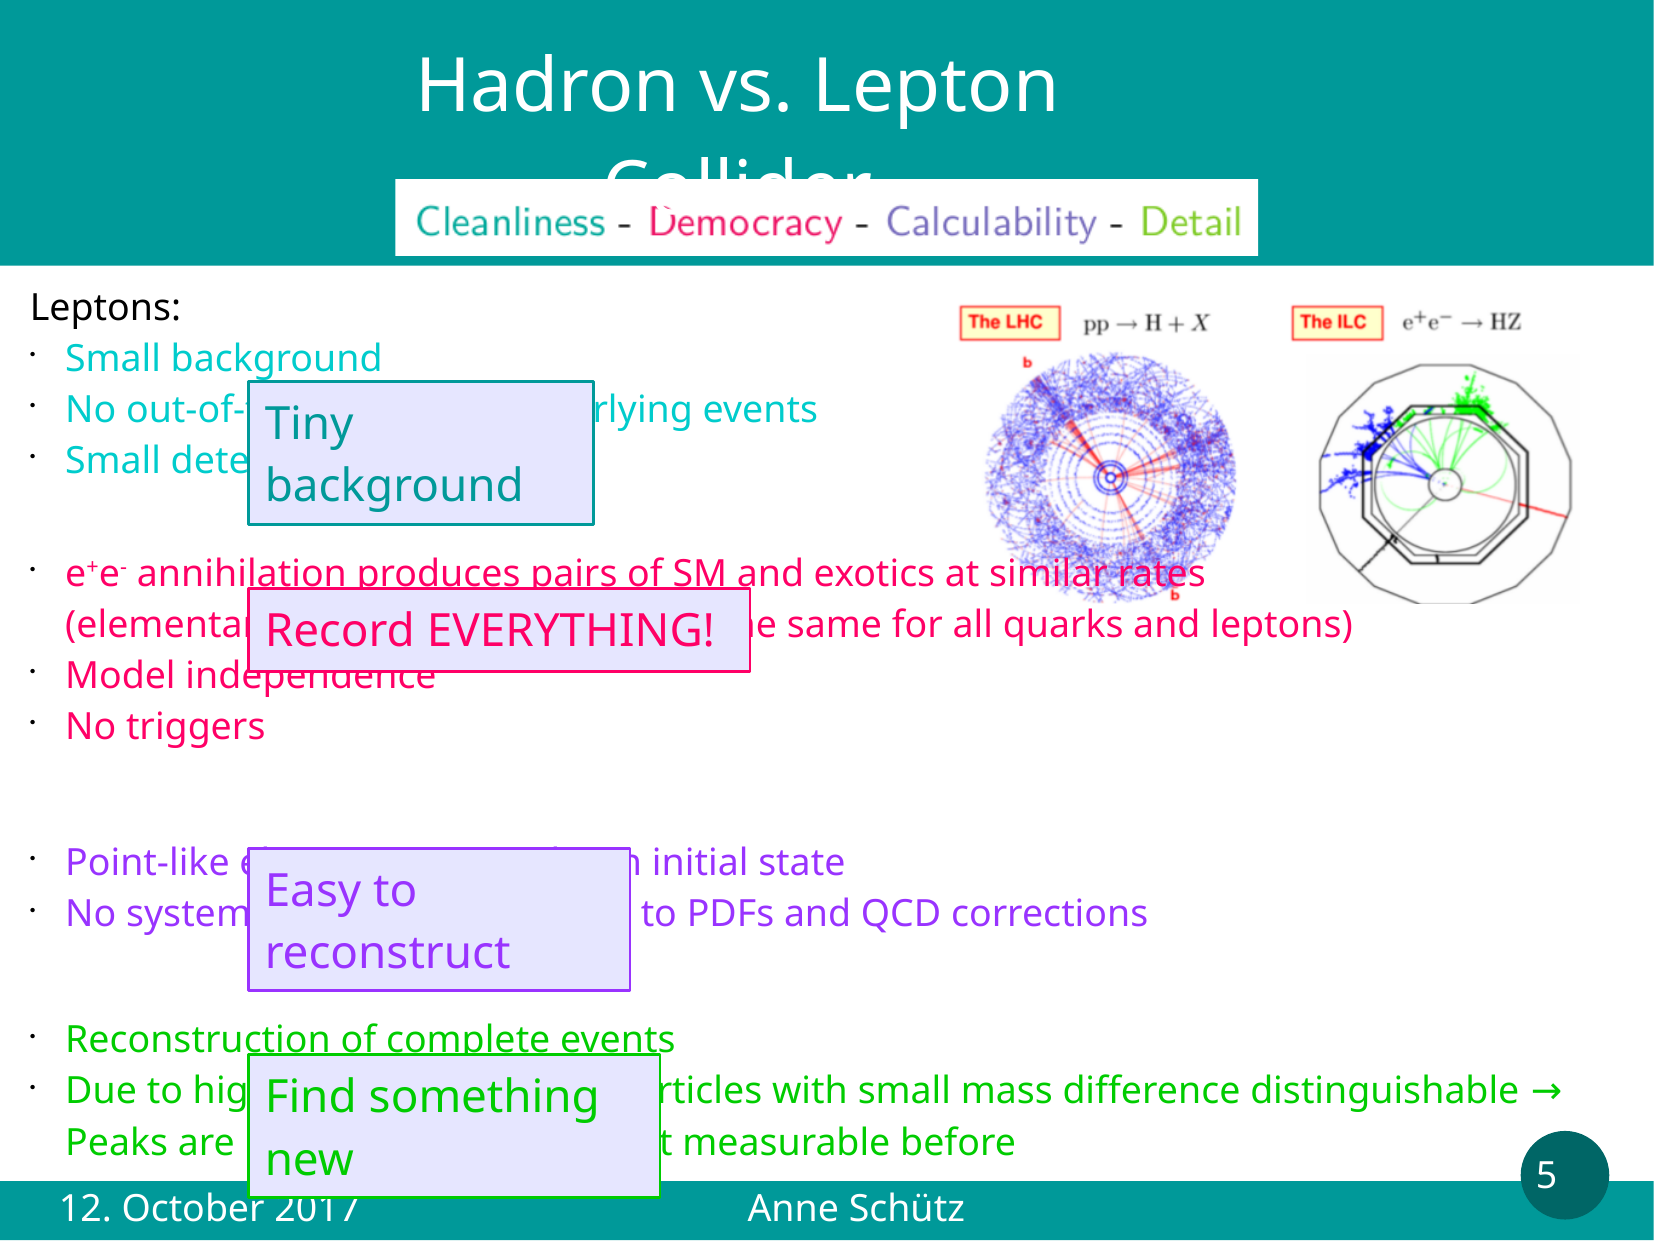

# Hadron vs. Lepton Collider
Leptons:
Small background
No out-of-time pileup or underlying events
Small detector occupancy
Tiny background
e+e- annihilation produces pairs of SM and exotics at similar rates
(elementary coupling e of photons is the same for all quarks and leptons)
Model independence
No triggers
Record EVERYTHING!
Point-like elementary particles in initial state
No systematic uncertainties due to PDFs and QCD corrections
Easy to reconstruct
Reconstruction of complete events
Due to high energy resolution, particles with small mass difference distinguishable → Peaks are measurable that weren’t measurable before
Find something new